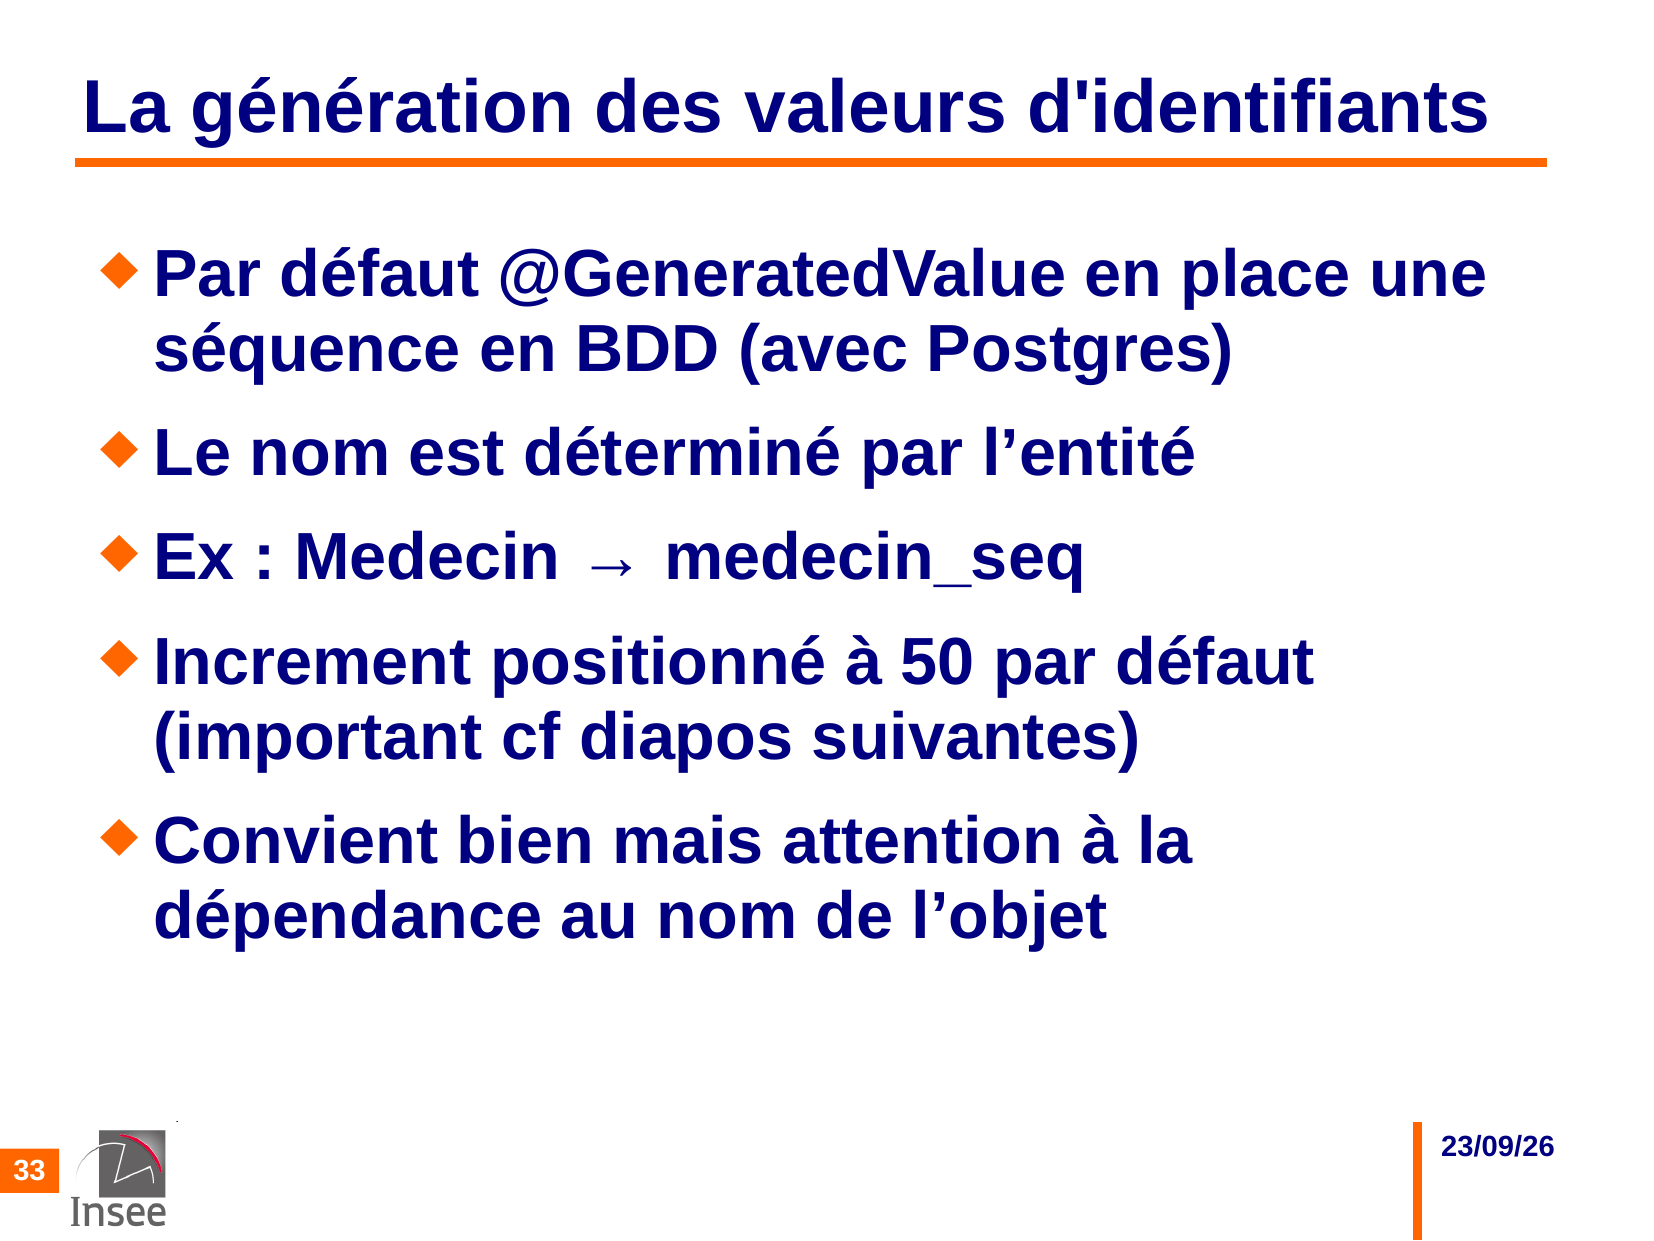

# La génération des valeurs d'identifiants
Par défaut @GeneratedValue en place une séquence en BDD (avec Postgres)
Le nom est déterminé par l’entité
Ex : Medecin → medecin_seq
Increment positionné à 50 par défaut (important cf diapos suivantes)
Convient bien mais attention à la dépendance au nom de l’objet
33